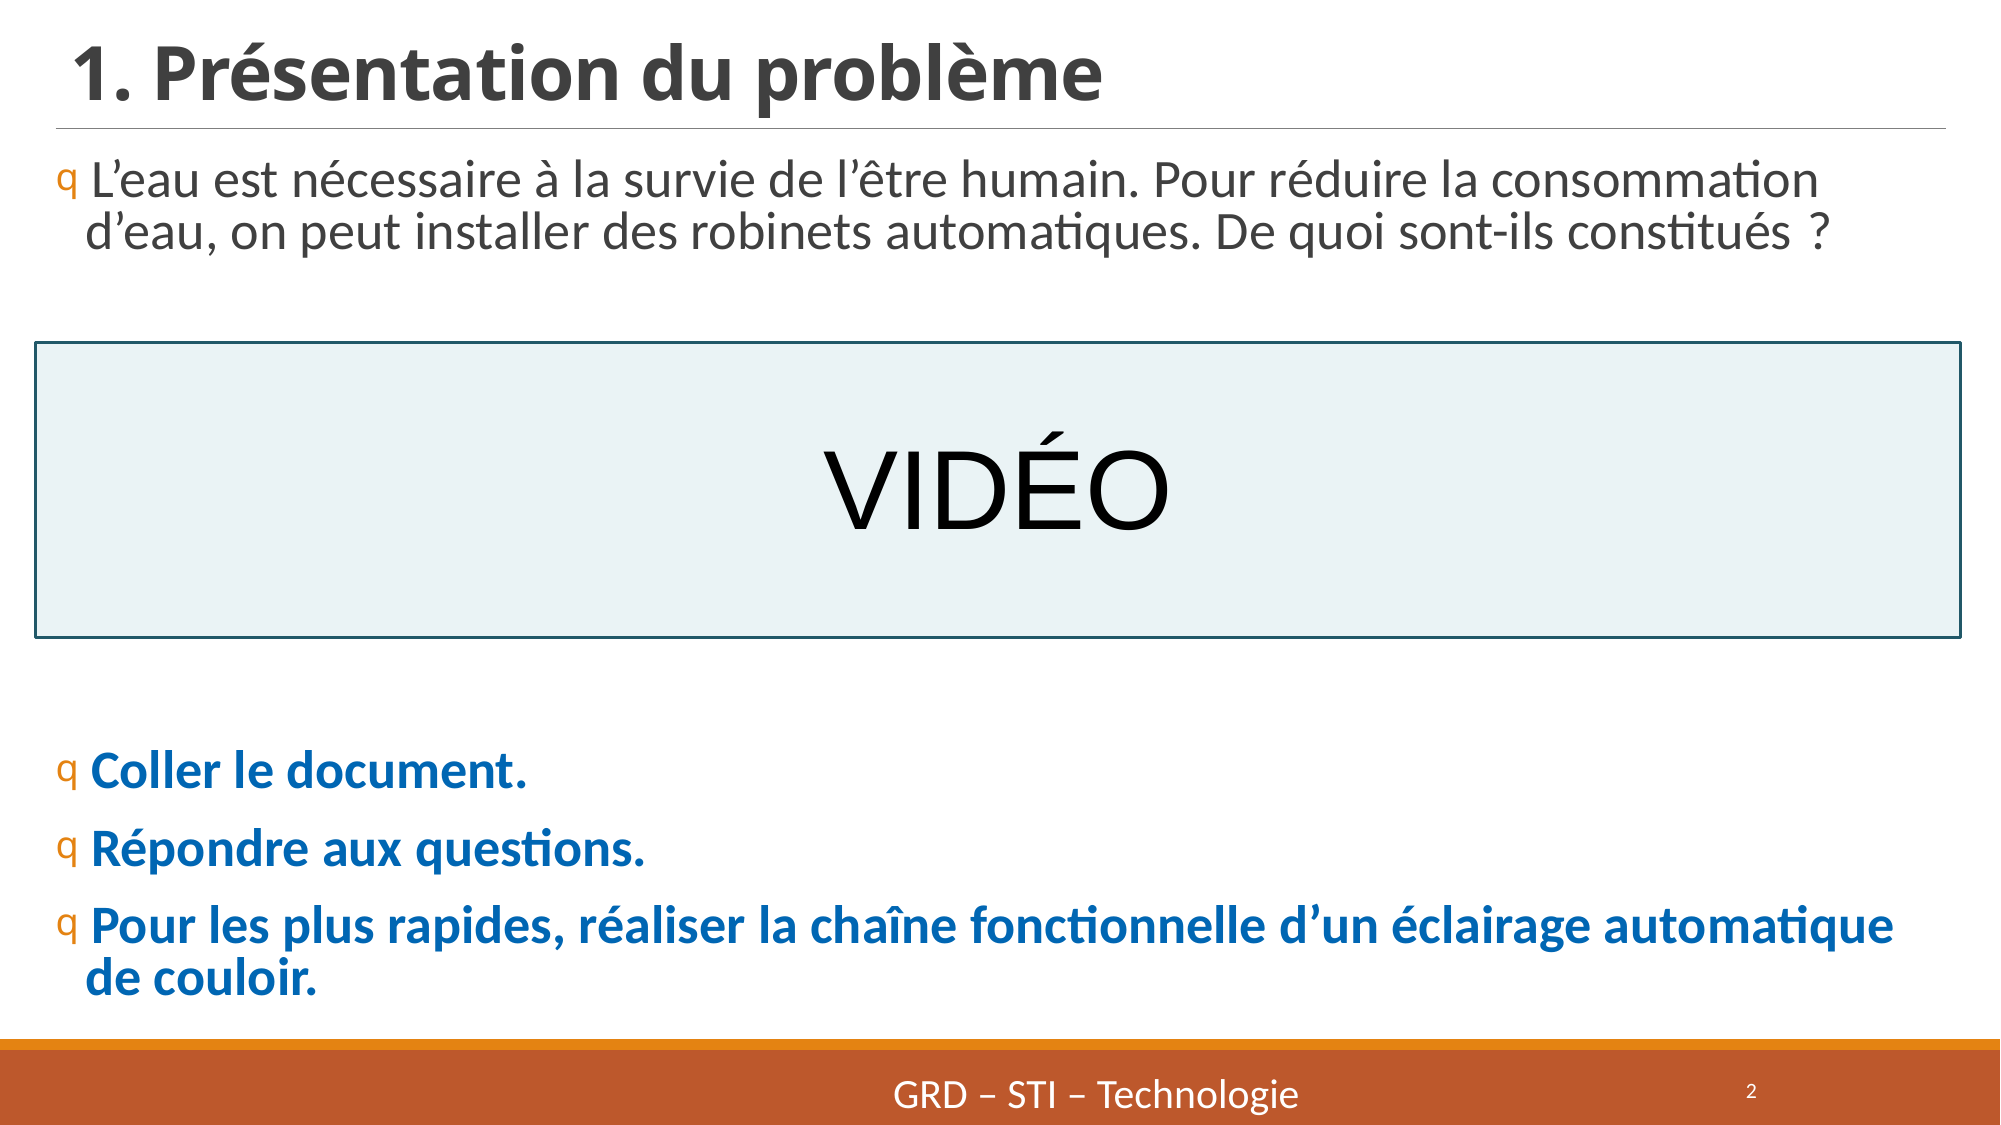

# 1. Présentation du problème
 L’eau est nécessaire à la survie de l’être humain. Pour réduire la consommation d’eau, on peut installer des robinets automatiques. De quoi sont-ils constitués ?
 Coller le document.
 Répondre aux questions.
 Pour les plus rapides, réaliser la chaîne fonctionnelle d’un éclairage automatique de couloir.
VIDÉO
GRD STI
2